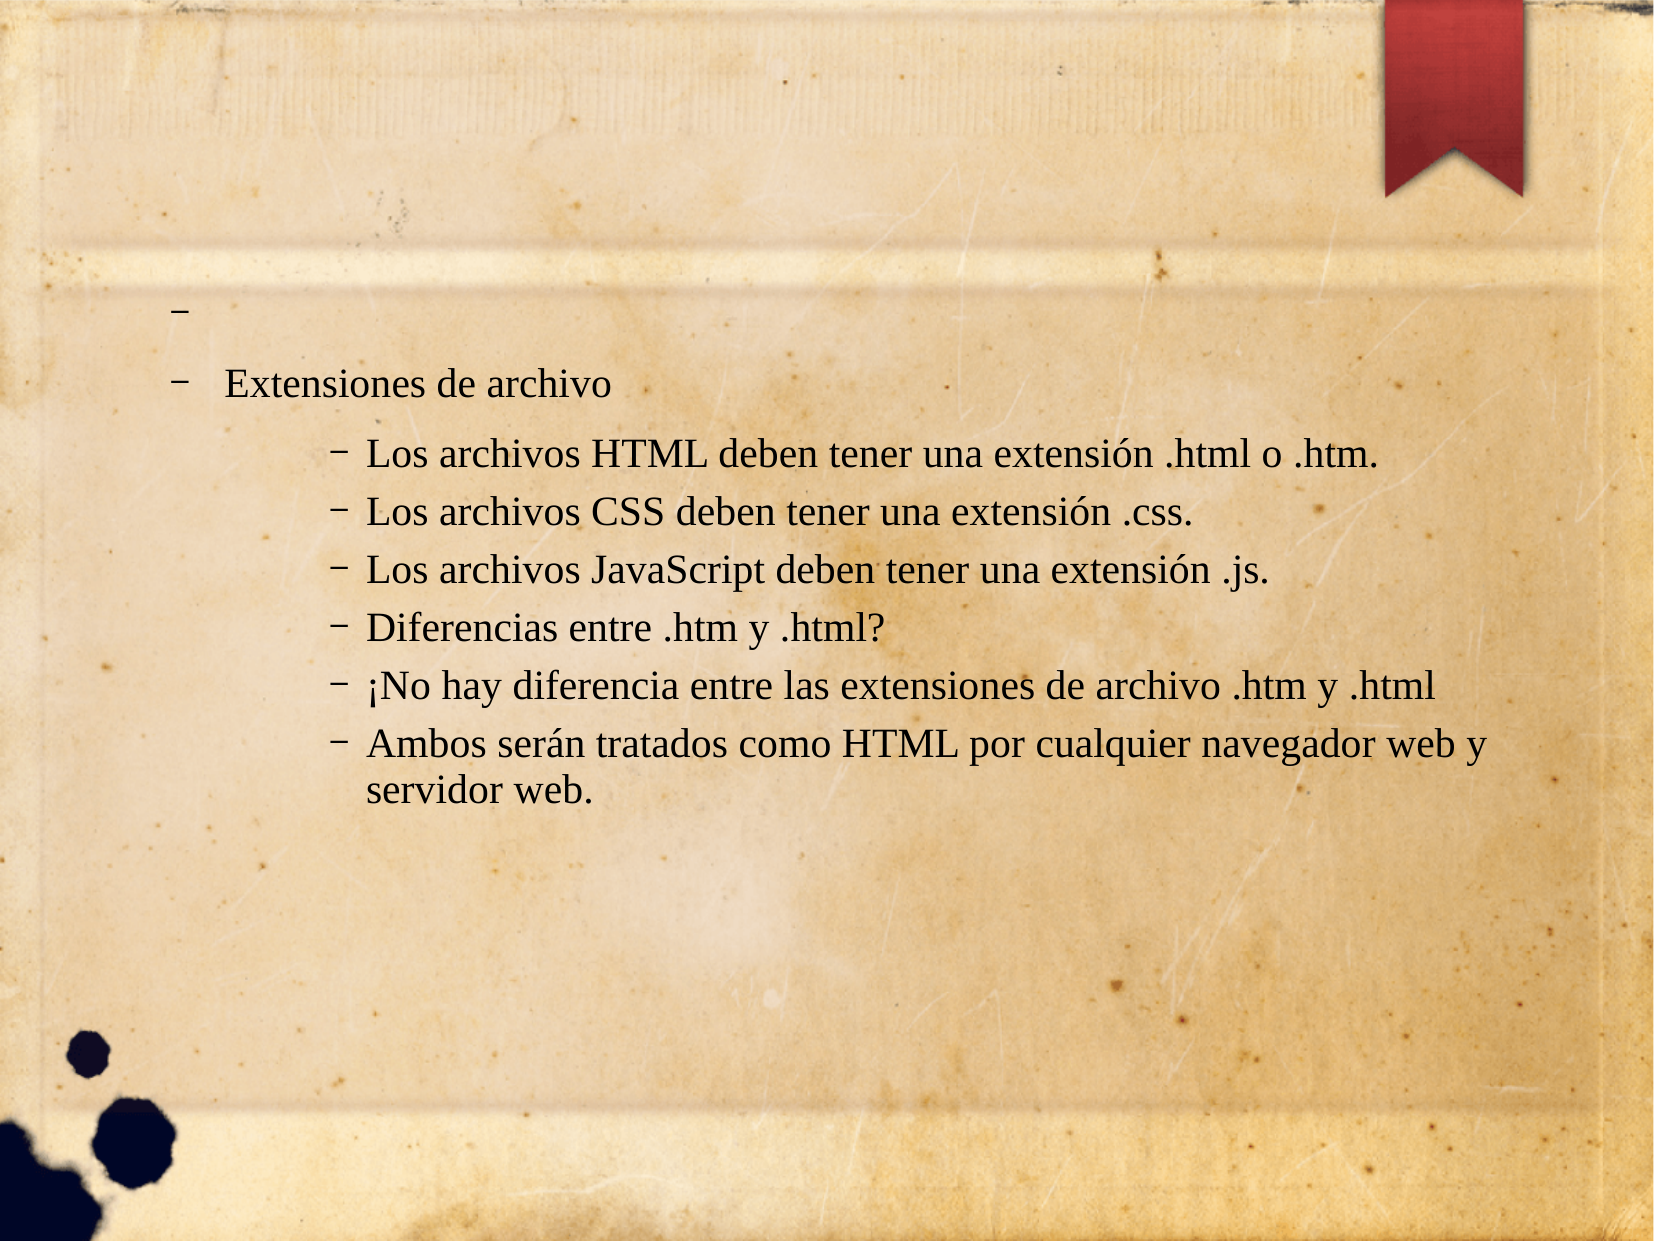

#
Extensiones de archivo
Los archivos HTML deben tener una extensión .html o .htm.
Los archivos CSS deben tener una extensión .css.
Los archivos JavaScript deben tener una extensión .js.
Diferencias entre .htm y .html?
¡No hay diferencia entre las extensiones de archivo .htm y .html
Ambos serán tratados como HTML por cualquier navegador web y servidor web.